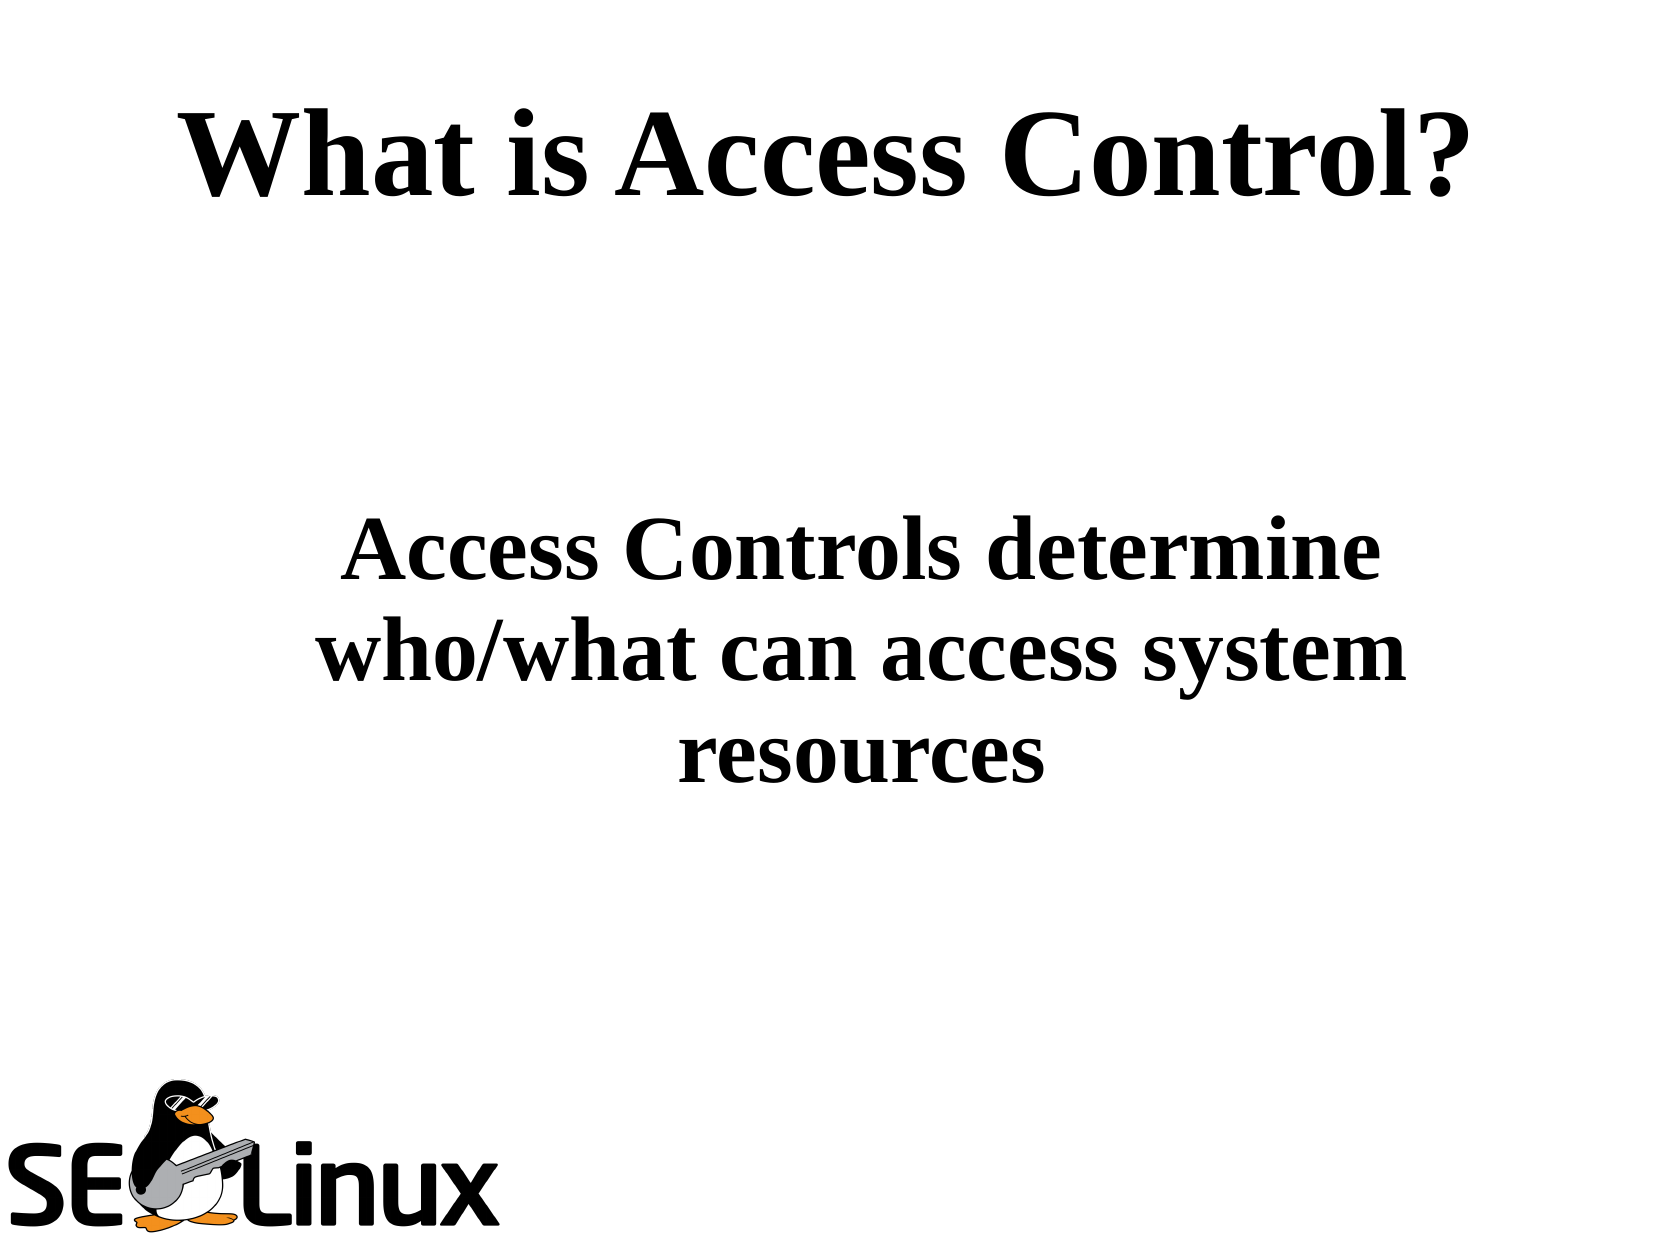

# What is Access Control?
Access Controls determine who/what can access system resources